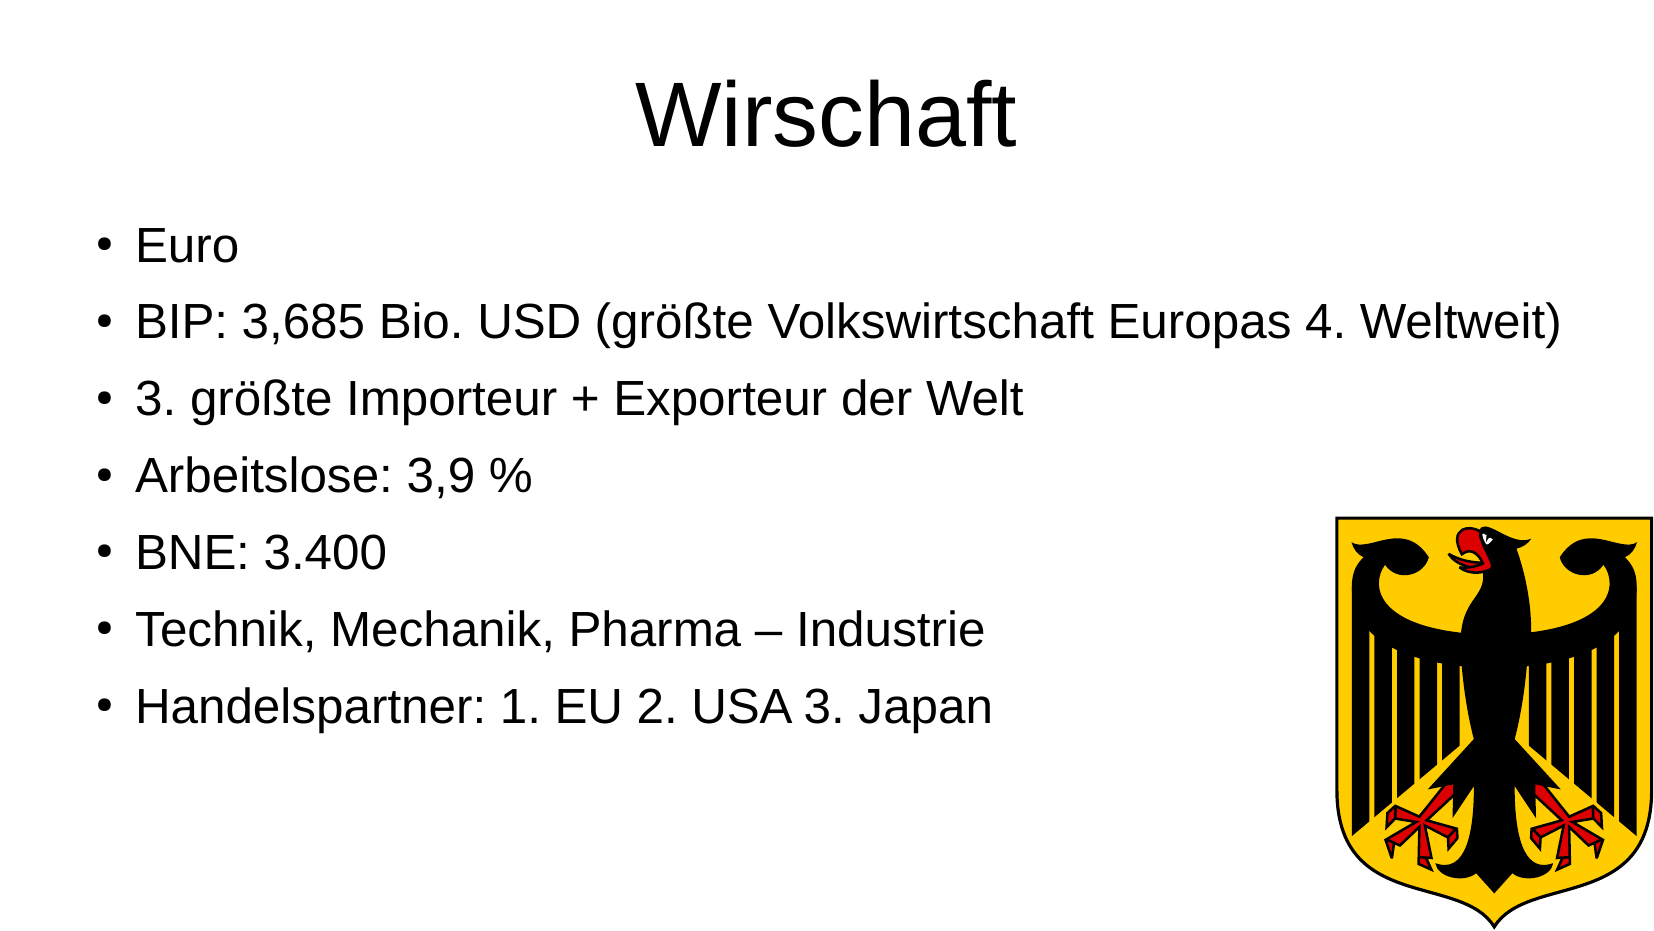

# Wirschaft
Euro
BIP: 3,685 Bio. USD (größte Volkswirtschaft Europas 4. Weltweit)
3. größte Importeur + Exporteur der Welt
Arbeitslose: 3,9 %
BNE: 3.400
Technik, Mechanik, Pharma – Industrie
Handelspartner: 1. EU 2. USA 3. Japan